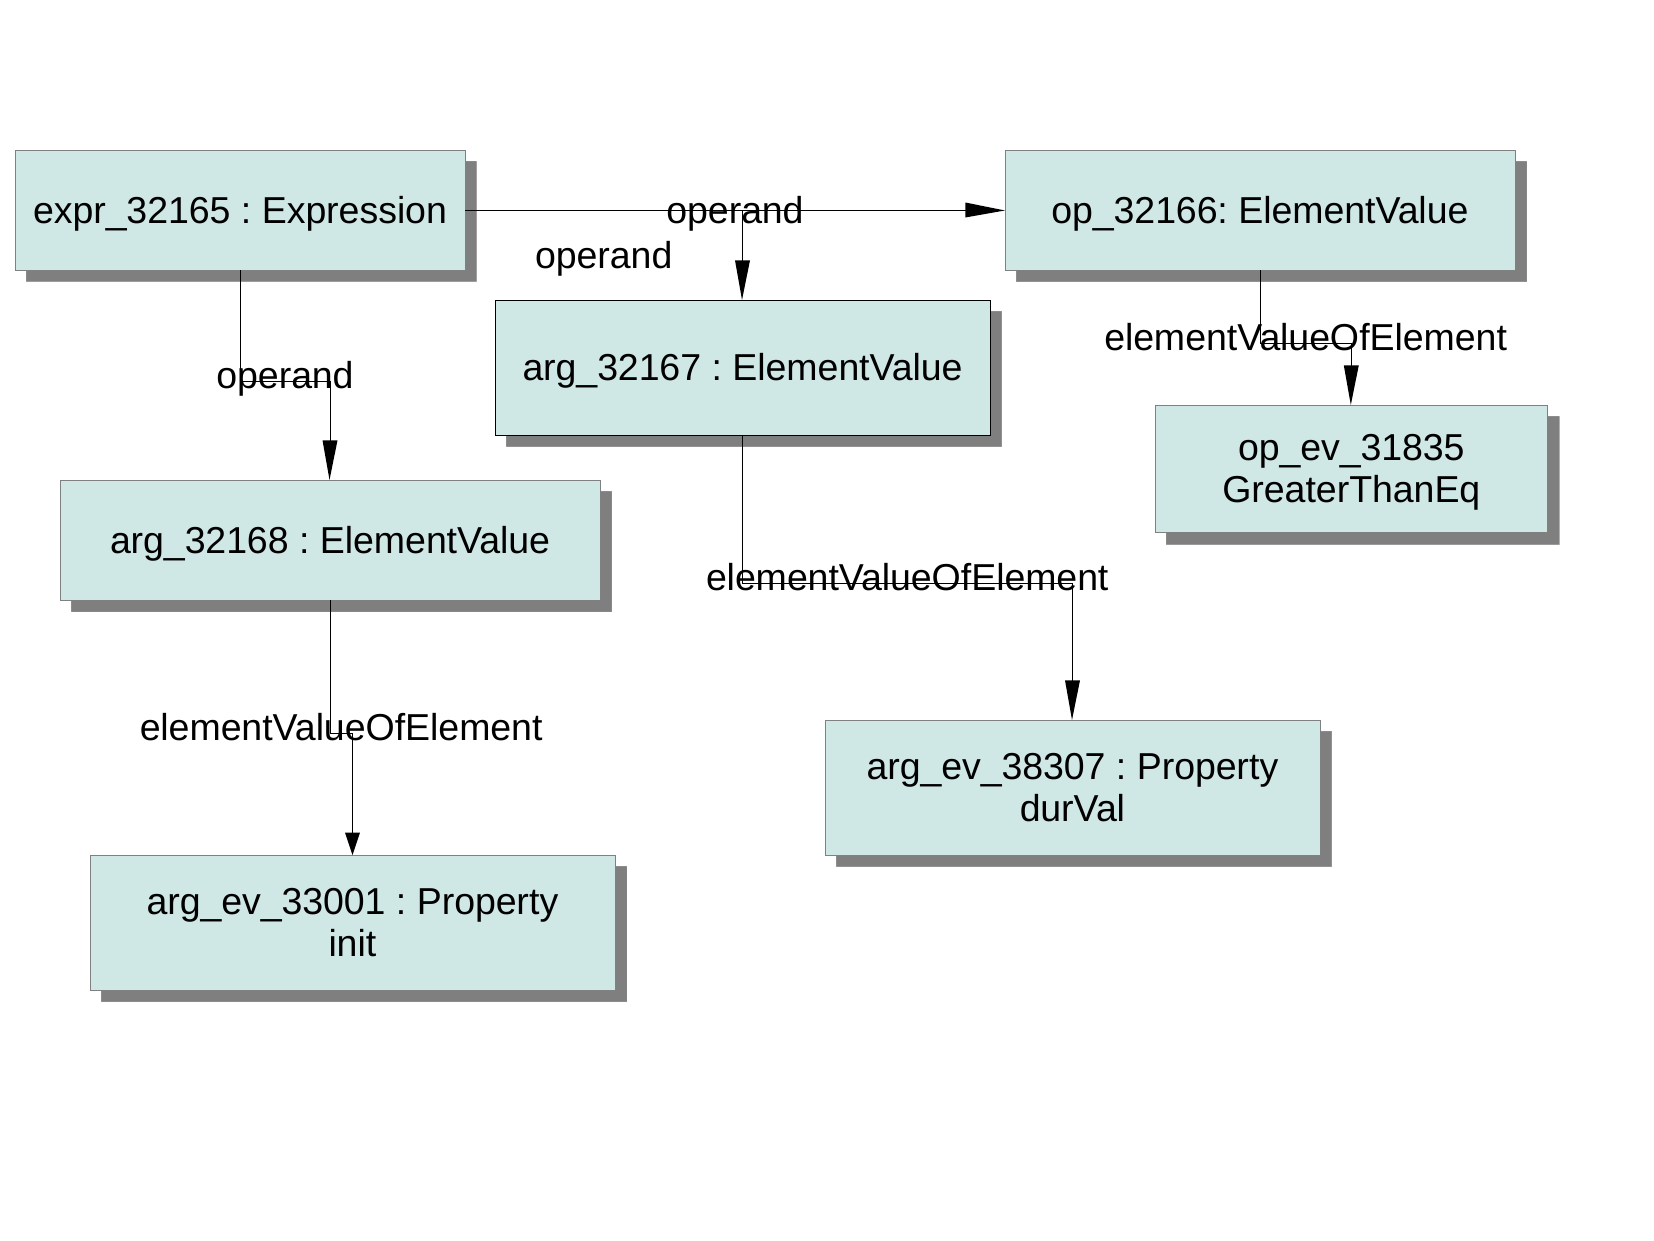

expr_32165 : Expression
op_32166: ElementValue
arg_32167 : ElementValue
op_ev_31835
GreaterThanEq
arg_32168 : ElementValue
arg_ev_38307 : Property
durVal
arg_ev_33001 : Property
init